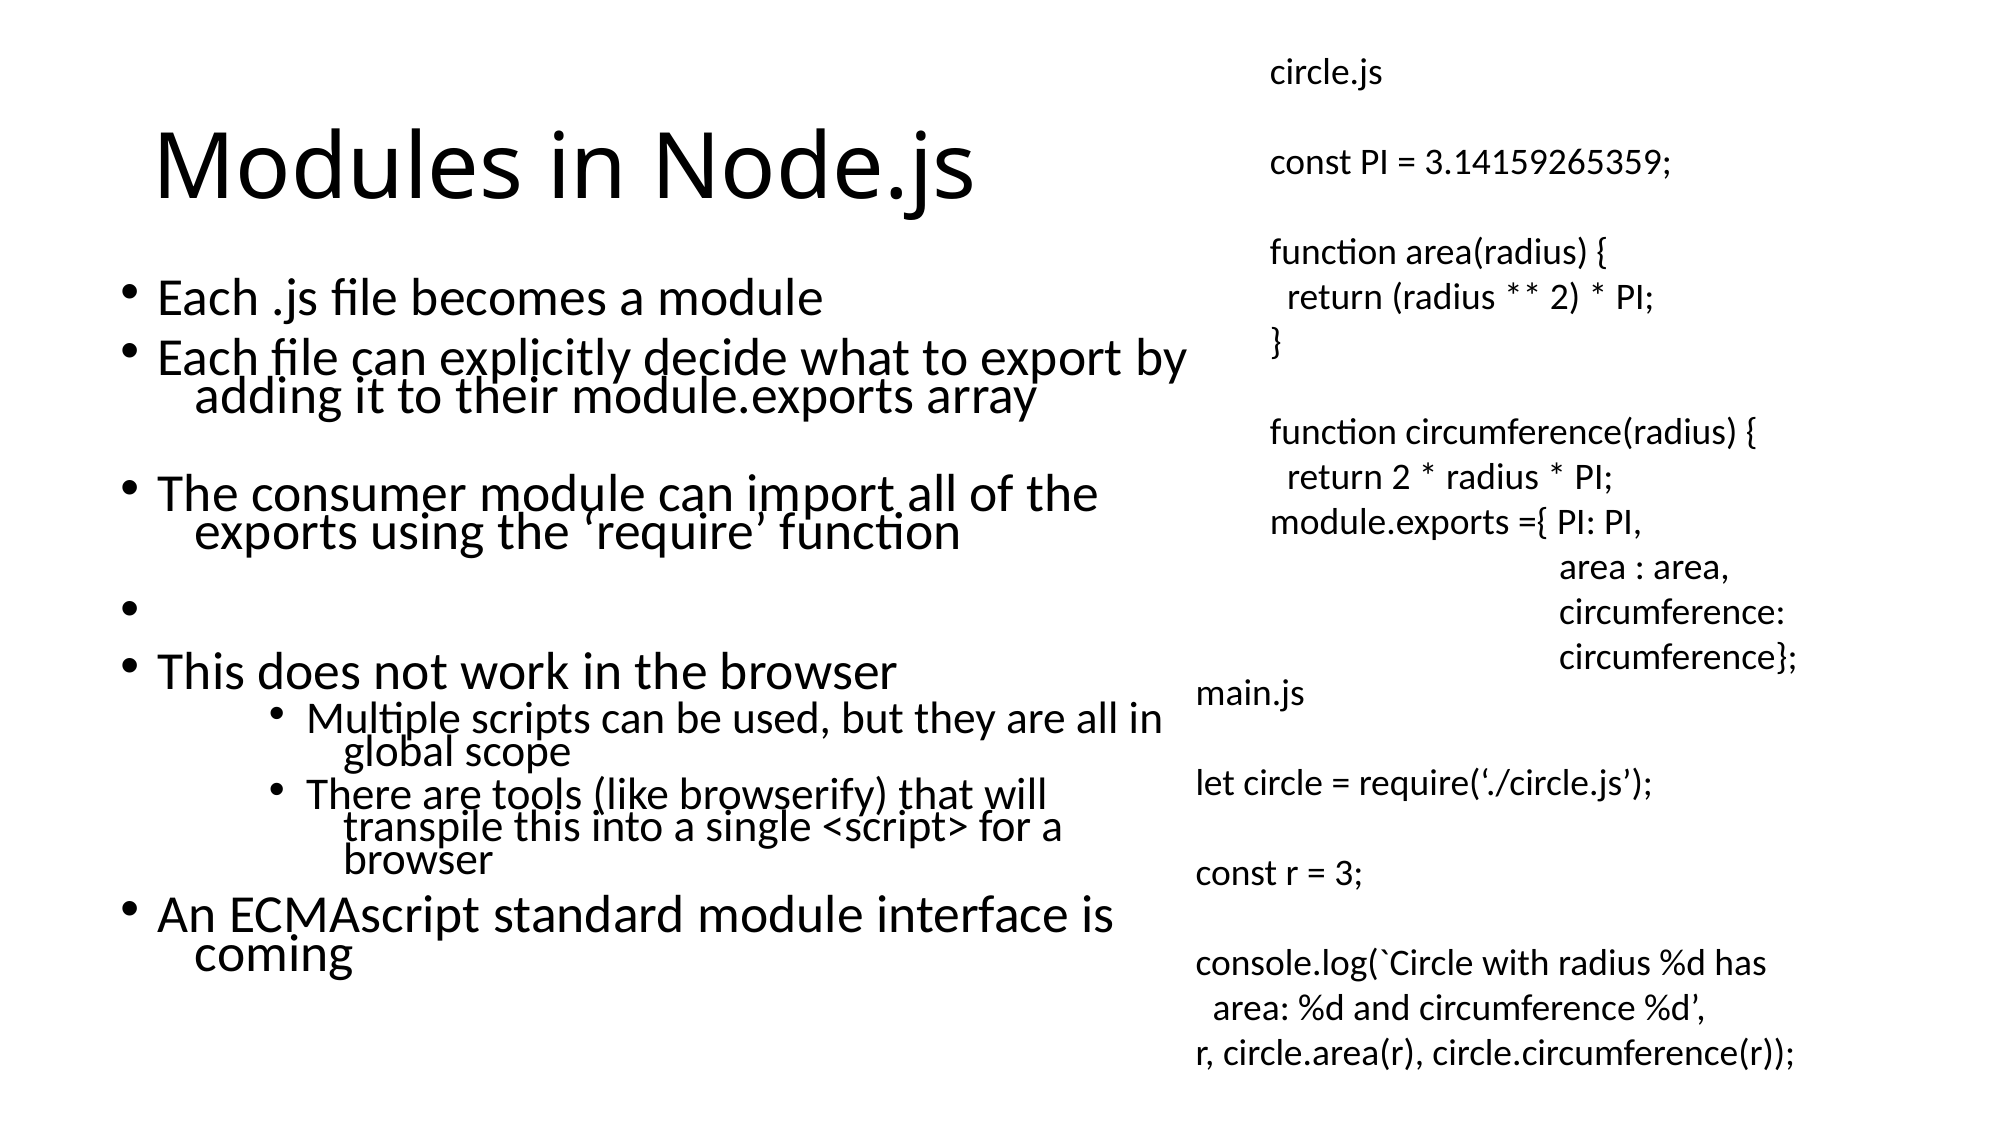

circle.js
const PI = 3.14159265359;
function area(radius) {
 return (radius ** 2) * PI;
}
function circumference(radius) {
 return 2 * radius * PI;
module.exports ={ PI: PI,
 area : area,
 circumference:
 circumference};
# Modules in Node.js
Each .js file becomes a module
Each file can explicitly decide what to export by adding it to their module.exports array
The consumer module can import all of the exports using the ‘require’ function
This does not work in the browser
Multiple scripts can be used, but they are all in global scope
There are tools (like browserify) that will transpile this into a single <script> for a browser
An ECMAscript standard module interface is coming
main.js
let circle = require(‘./circle.js’);
const r = 3;
console.log(`Circle with radius %d has
 area: %d and circumference %d’,
r, circle.area(r), circle.circumference(r));